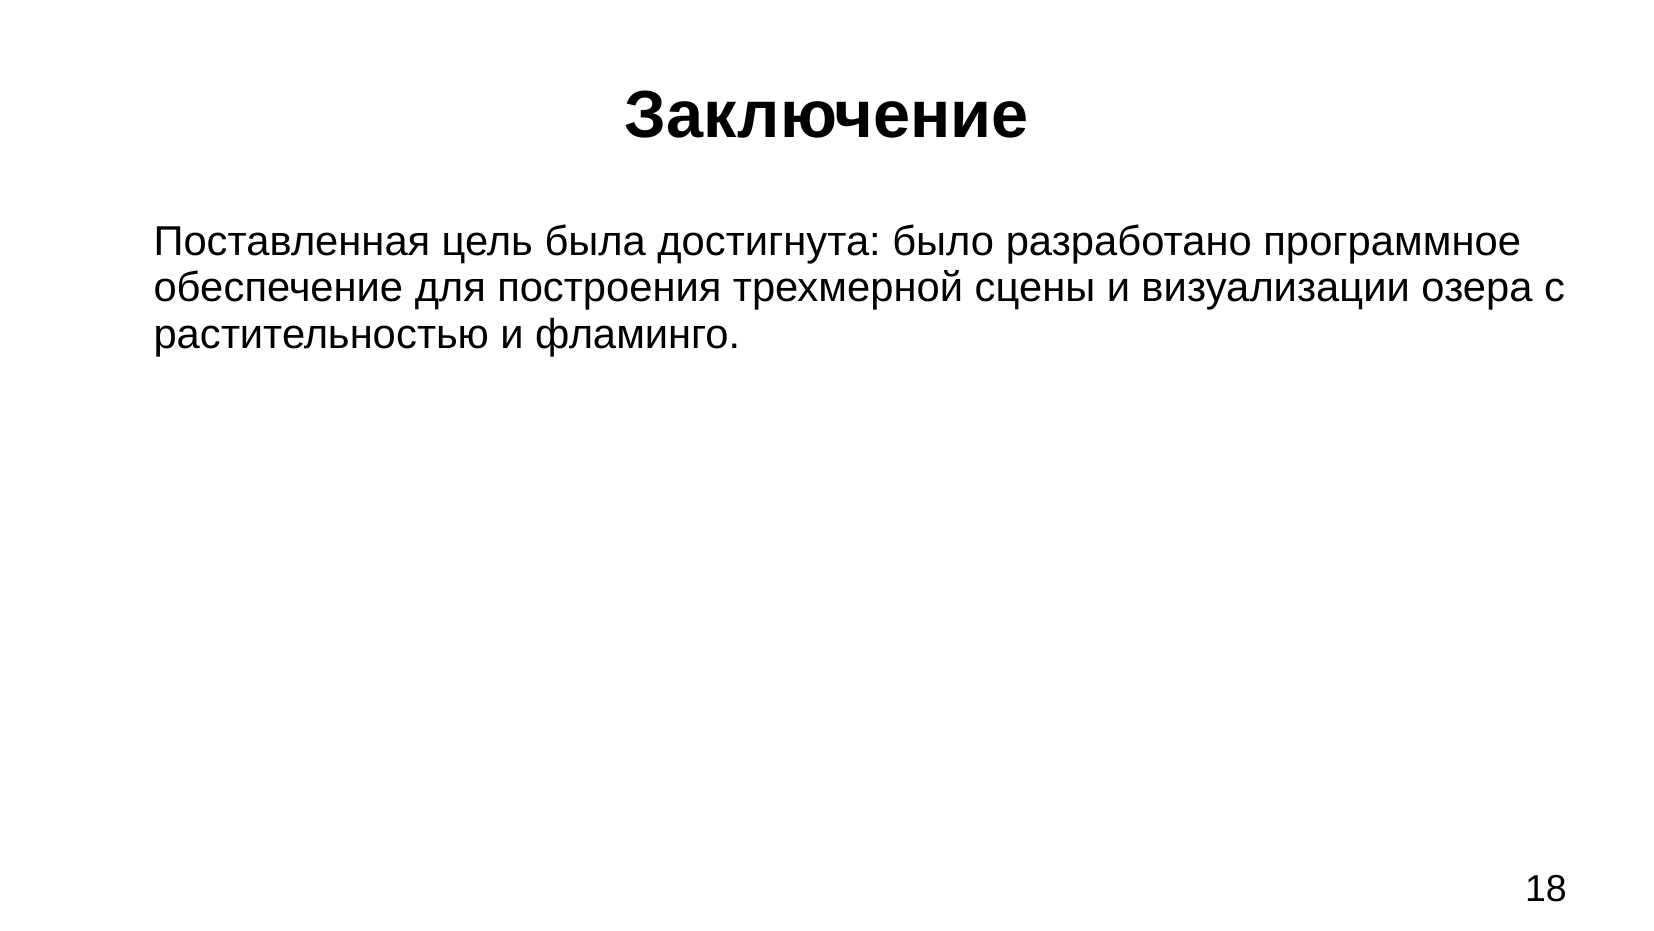

# Заключение
Поставленная цель была достигнута: было разработано программное обеспечение для построения трехмерной сцены и визуализации озера с растительностью и фламинго.